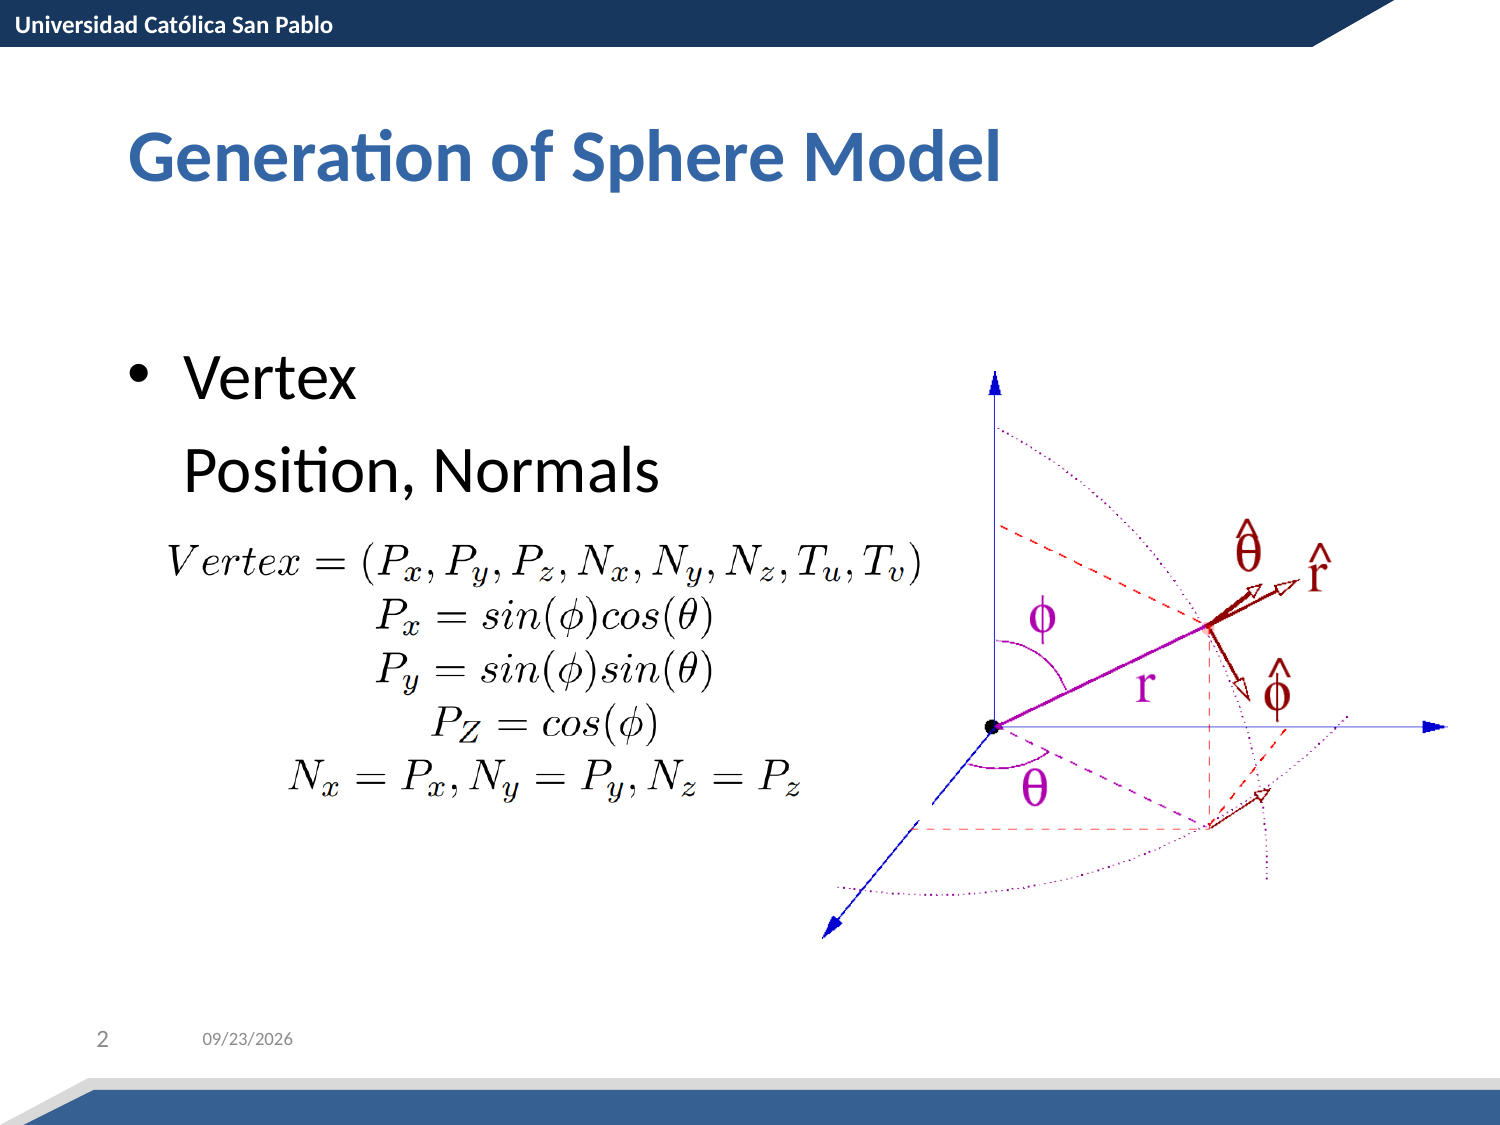

Universidad Católica San Pablo
# Generation of Sphere Model
Vertex
Position, Normals